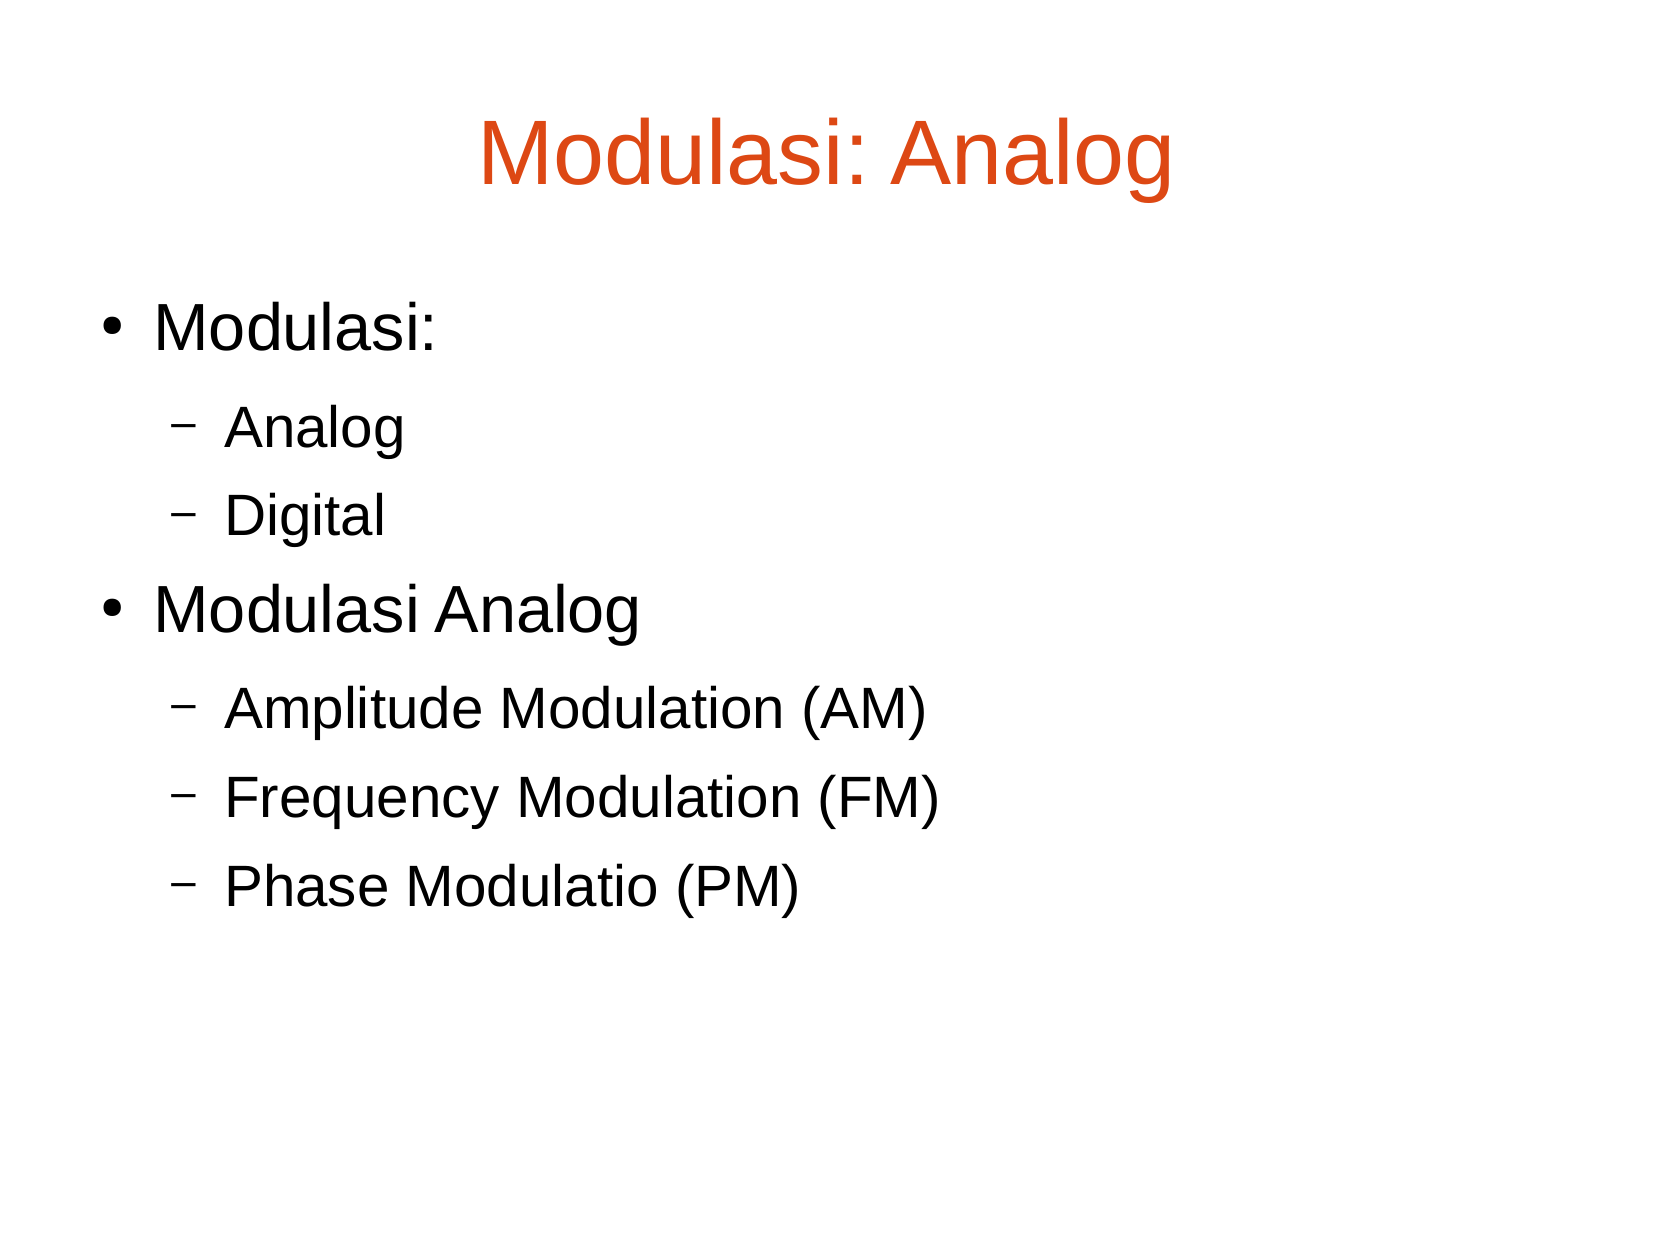

# Modulasi: Analog
Modulasi:
Analog
Digital
Modulasi Analog
Amplitude Modulation (AM)
Frequency Modulation (FM)
Phase Modulatio (PM)